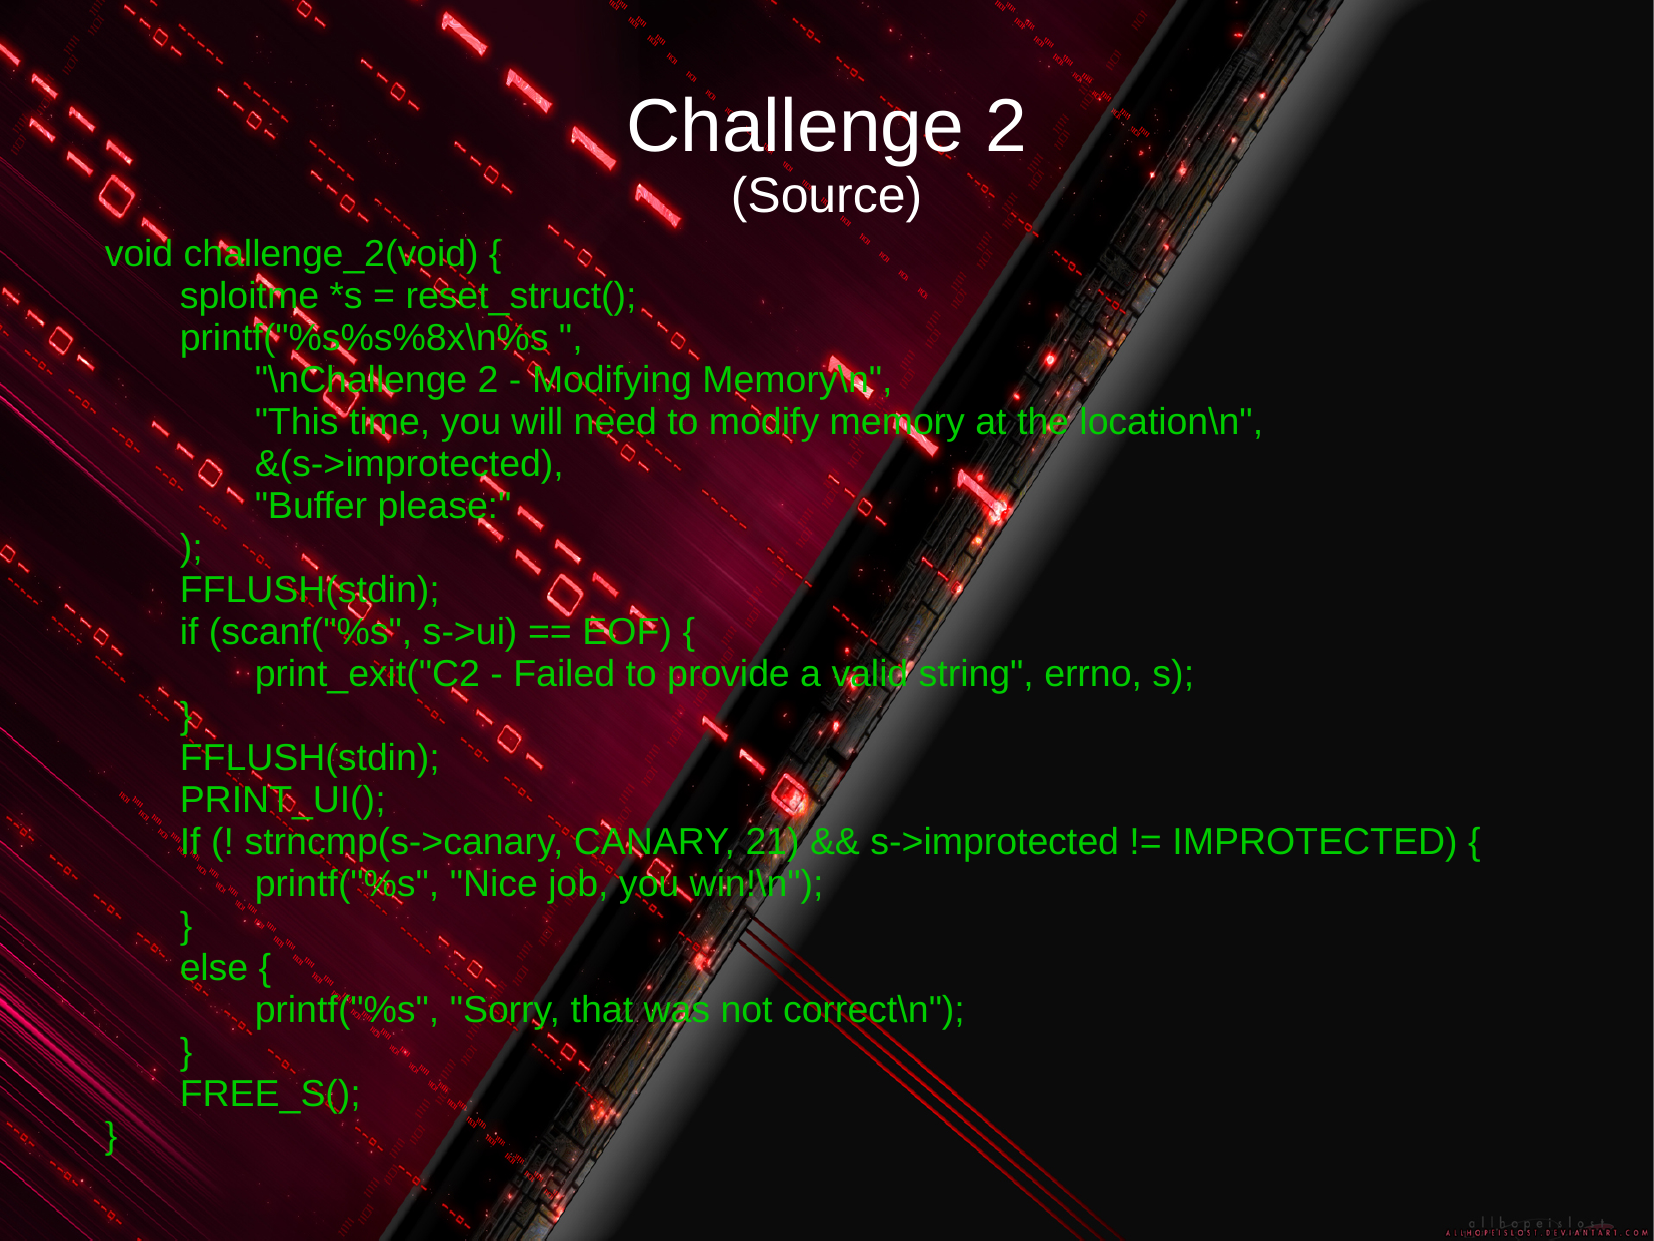

# Challenge 2 (Source)
void challenge_2(void) {
	sploitme *s = reset_struct();
	printf("%s%s%8x\n%s ",
		"\nChallenge 2 - Modifying Memory\n",
		"This time, you will need to modify memory at the location\n",
		&(s->improtected),
		"Buffer please:"
	);
	FFLUSH(stdin);
	if (scanf("%s", s->ui) == EOF) {
		print_exit("C2 - Failed to provide a valid string", errno, s);
	}
	FFLUSH(stdin);
	PRINT_UI();
	If (! strncmp(s->canary, CANARY, 21) && s->improtected != IMPROTECTED) {
		printf("%s", "Nice job, you win!\n");
	}
	else {
		printf("%s", "Sorry, that was not correct\n");
	}
	FREE_S();
}